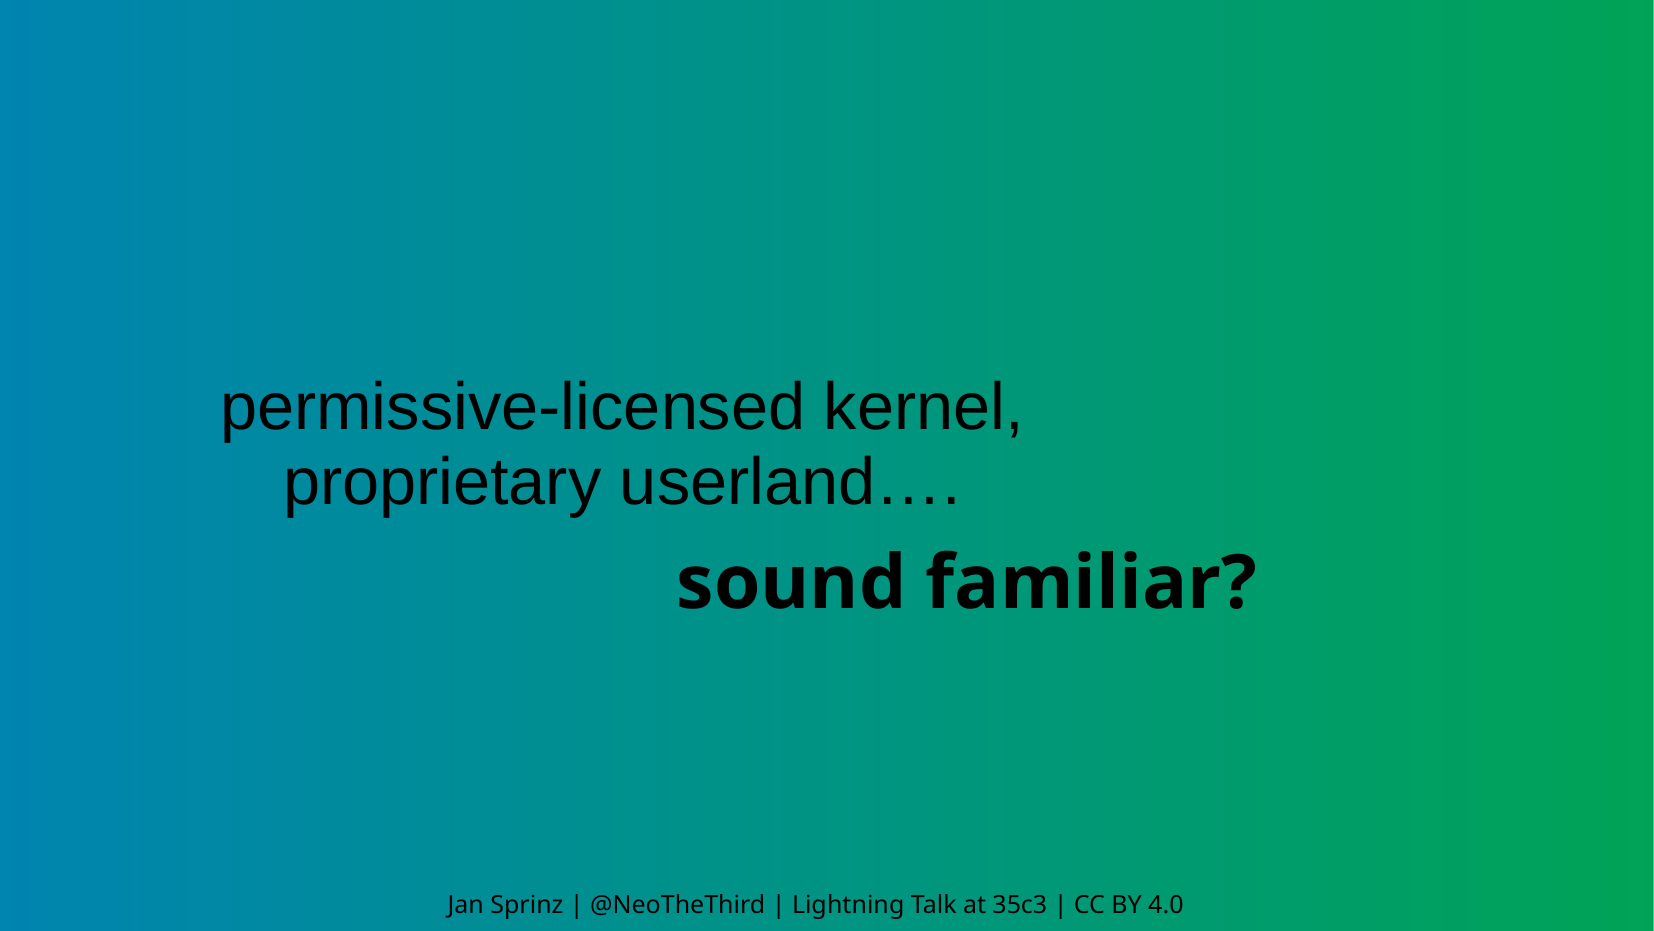

permissive-licensed kernel,
proprietary userland….
# sound familiar?